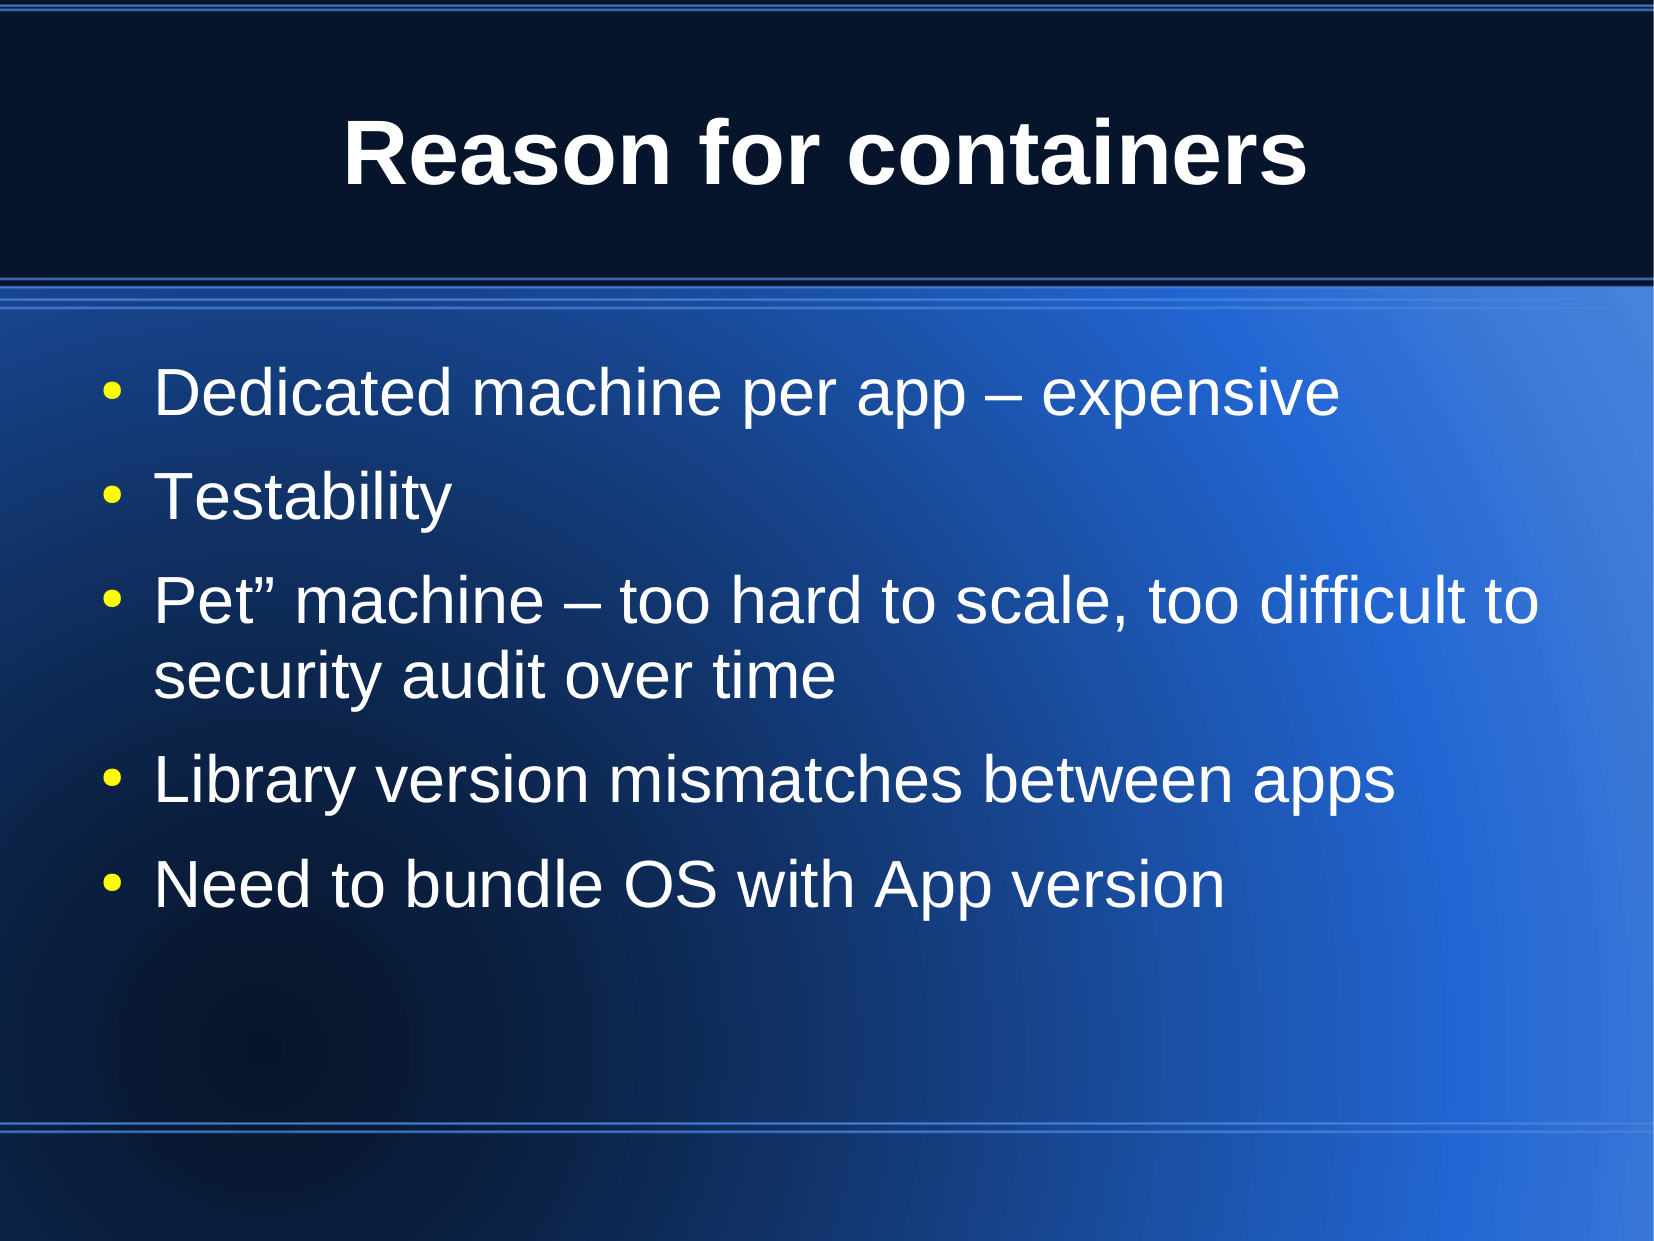

# Reason for containers
Dedicated machine per app – expensive
Testability
Pet” machine – too hard to scale, too difficult to security audit over time
Library version mismatches between apps
Need to bundle OS with App version